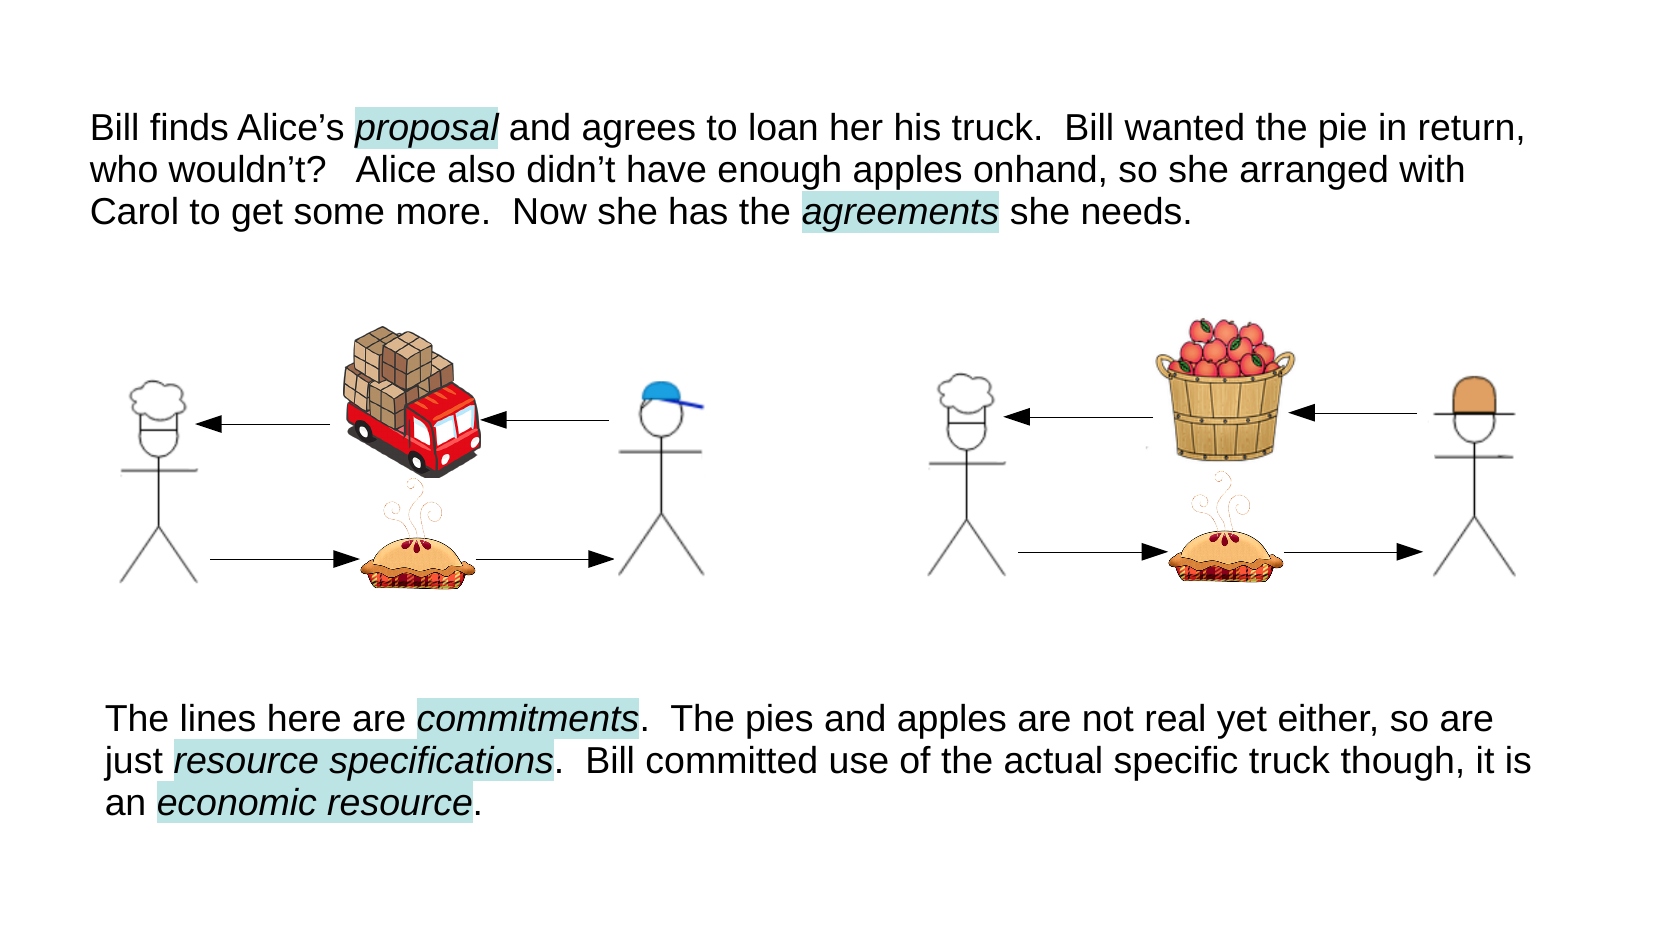

Bill finds Alice’s proposal and agrees to loan her his truck. Bill wanted the pie in return, who wouldn’t? Alice also didn’t have enough apples onhand, so she arranged with Carol to get some more. Now she has the agreements she needs.
The lines here are commitments. The pies and apples are not real yet either, so are just resource specifications. Bill committed use of the actual specific truck though, it is an economic resource.